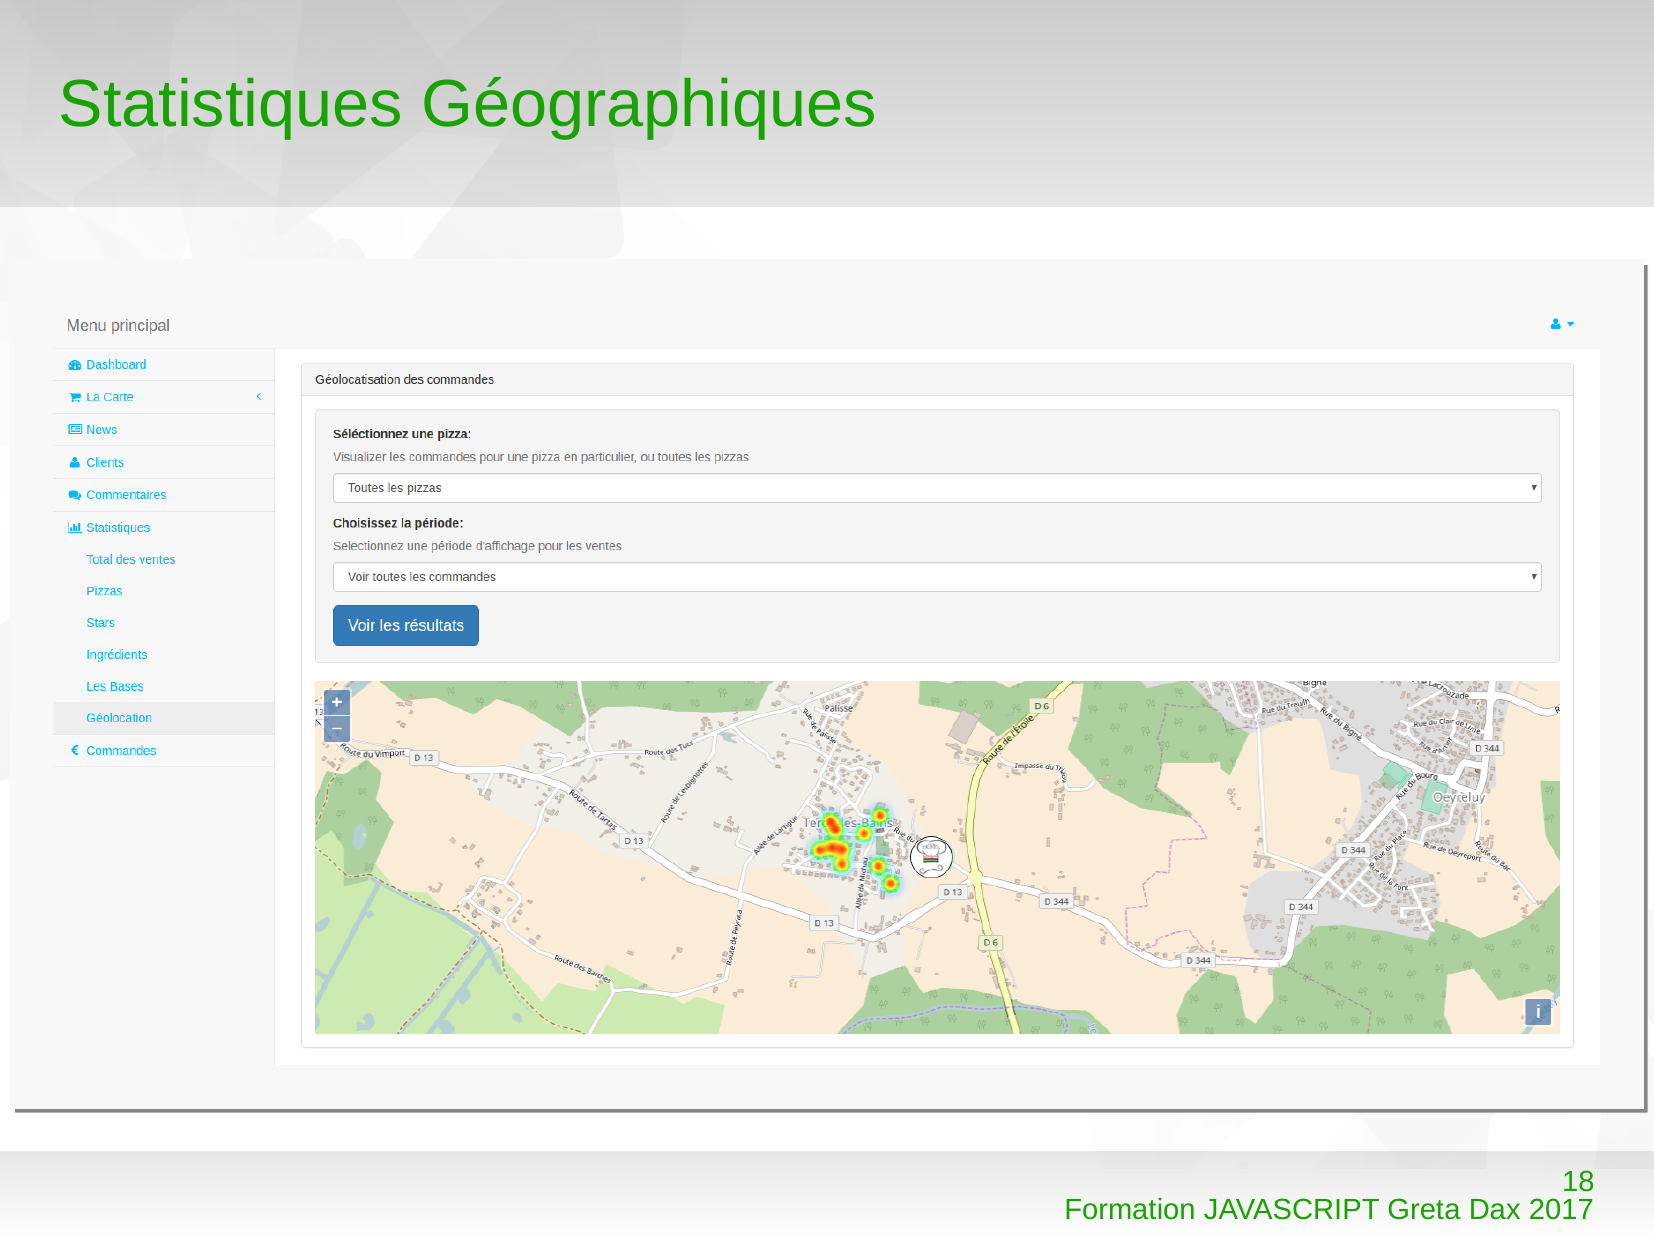

# Statistiques Géographiques
18
Formation JAVASCRIPT Greta Dax 2017